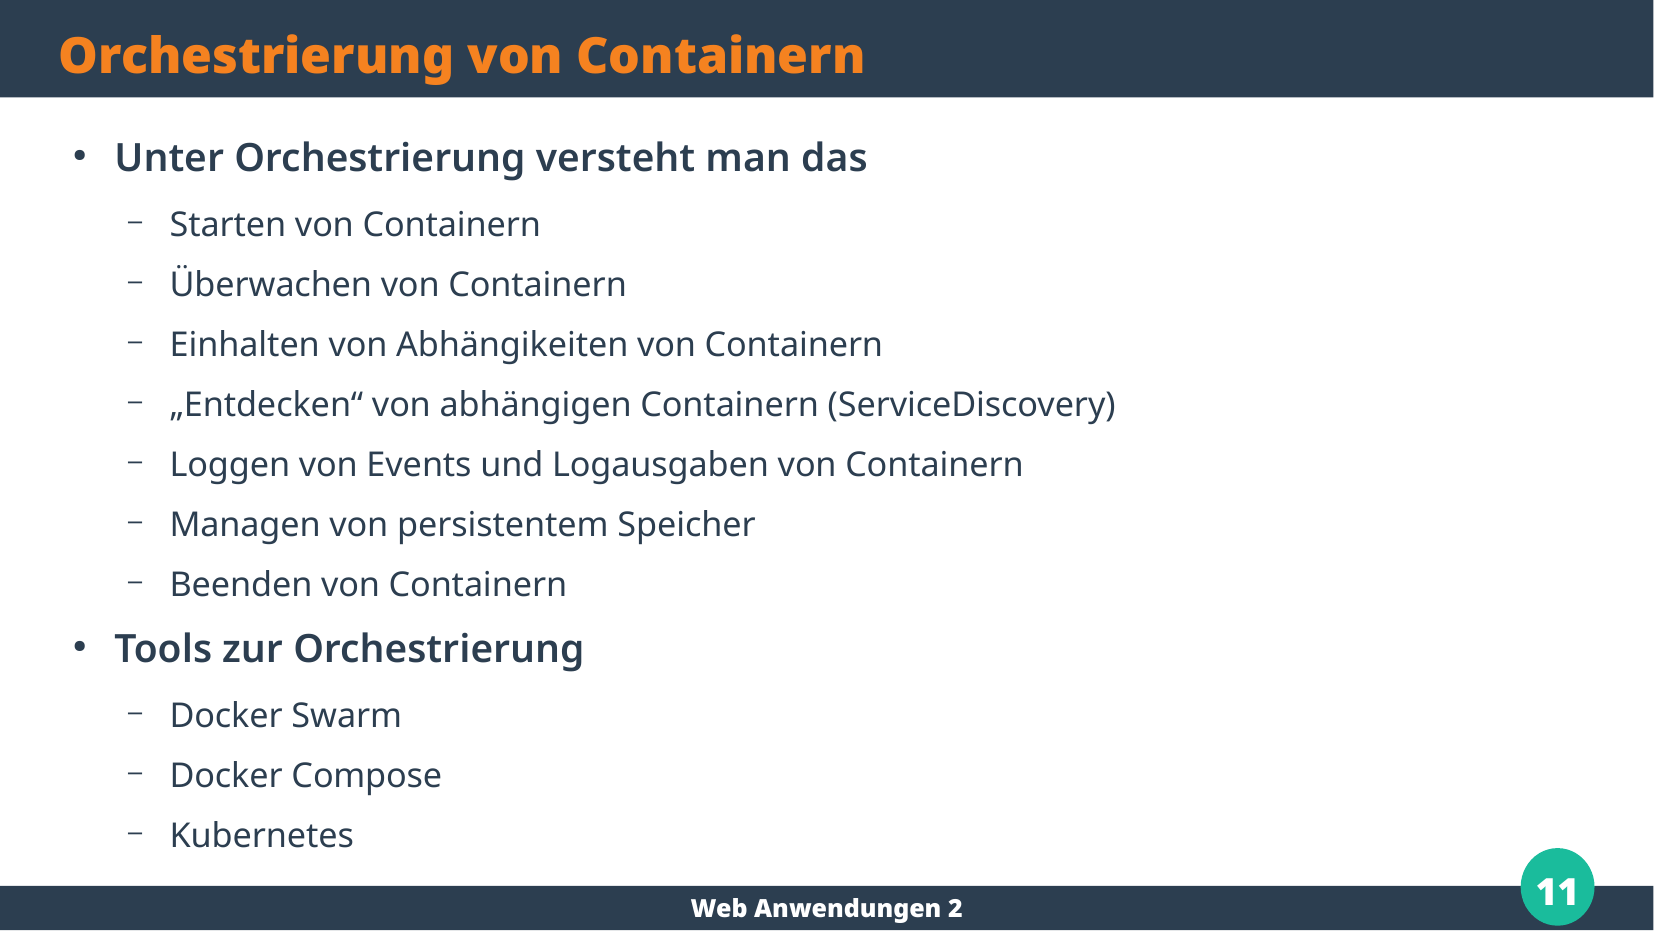

# Orchestrierung von Containern
Unter Orchestrierung versteht man das
Starten von Containern
Überwachen von Containern
Einhalten von Abhängikeiten von Containern
„Entdecken“ von abhängigen Containern (ServiceDiscovery)
Loggen von Events und Logausgaben von Containern
Managen von persistentem Speicher
Beenden von Containern
Tools zur Orchestrierung
Docker Swarm
Docker Compose
Kubernetes
11